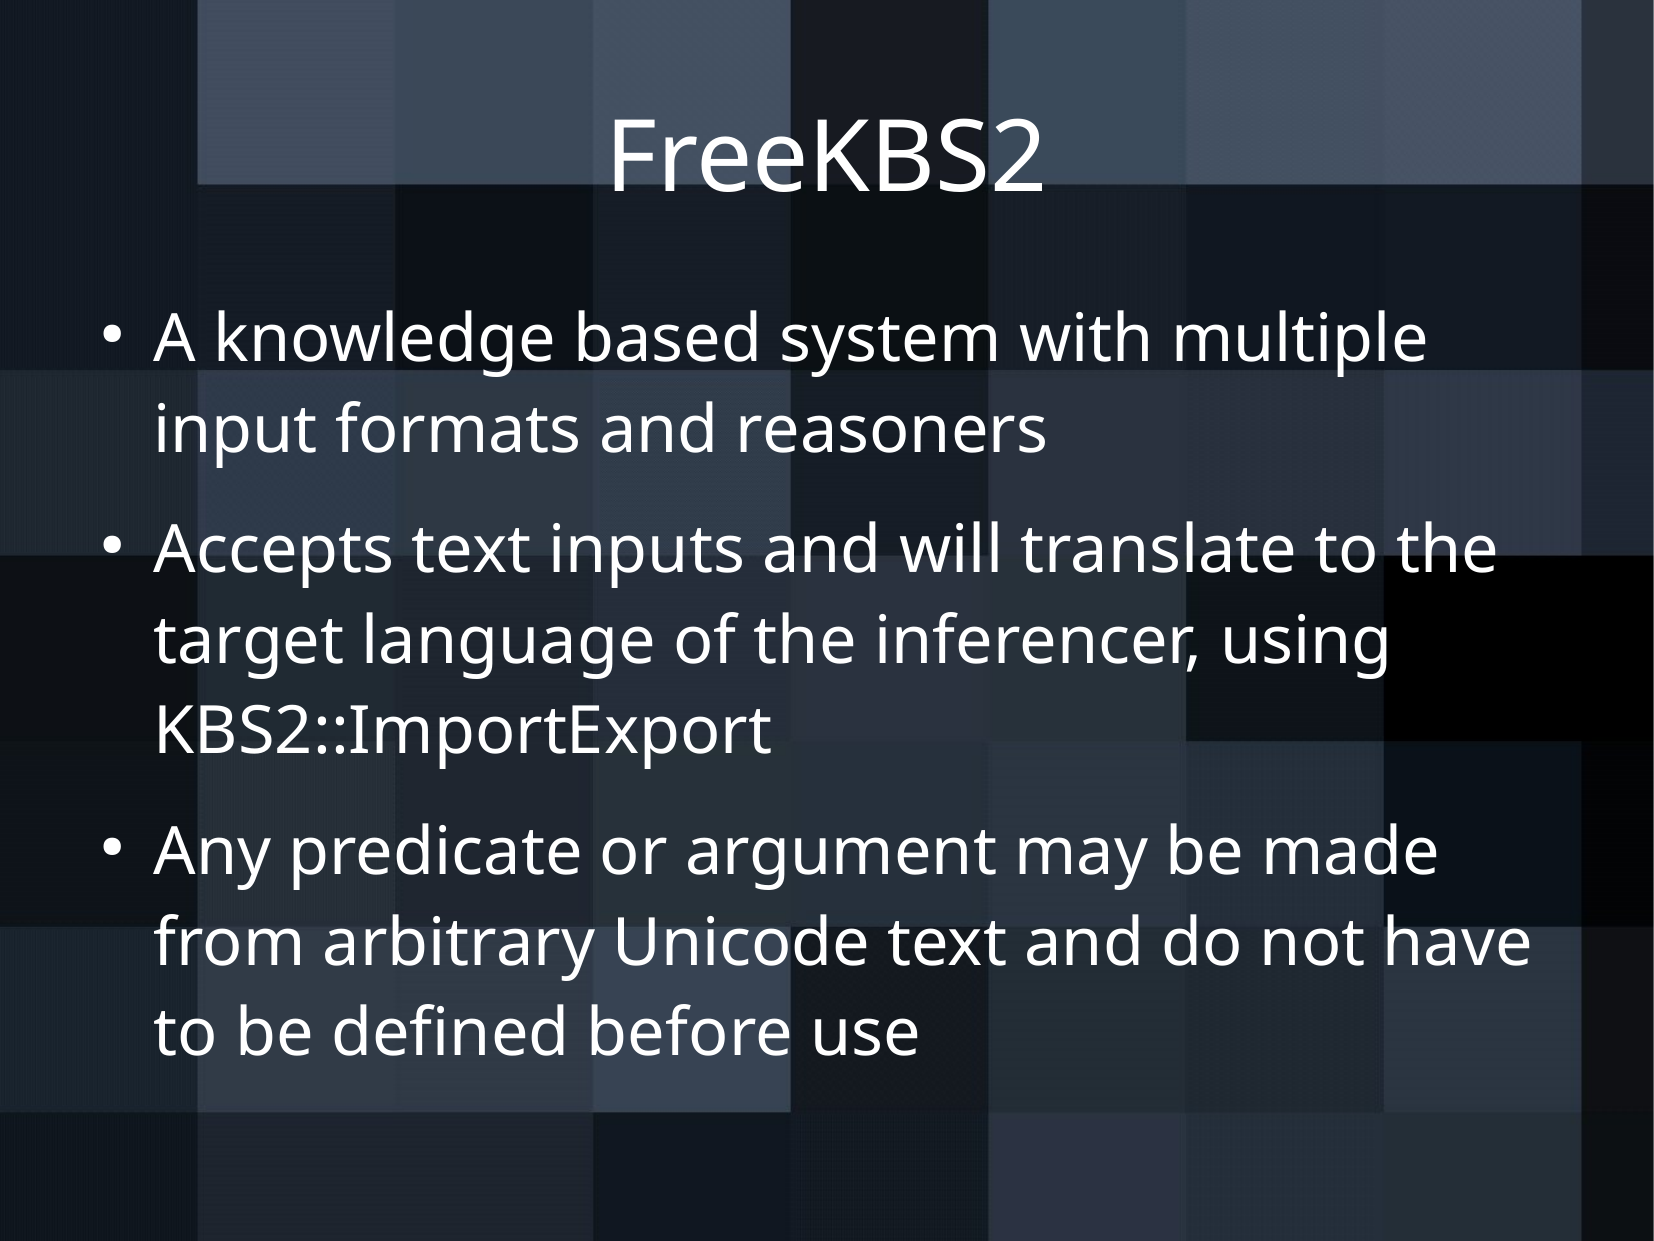

# FreeKBS2
A knowledge based system with multiple input formats and reasoners
Accepts text inputs and will translate to the target language of the inferencer, using KBS2::ImportExport
Any predicate or argument may be made from arbitrary Unicode text and do not have to be defined before use